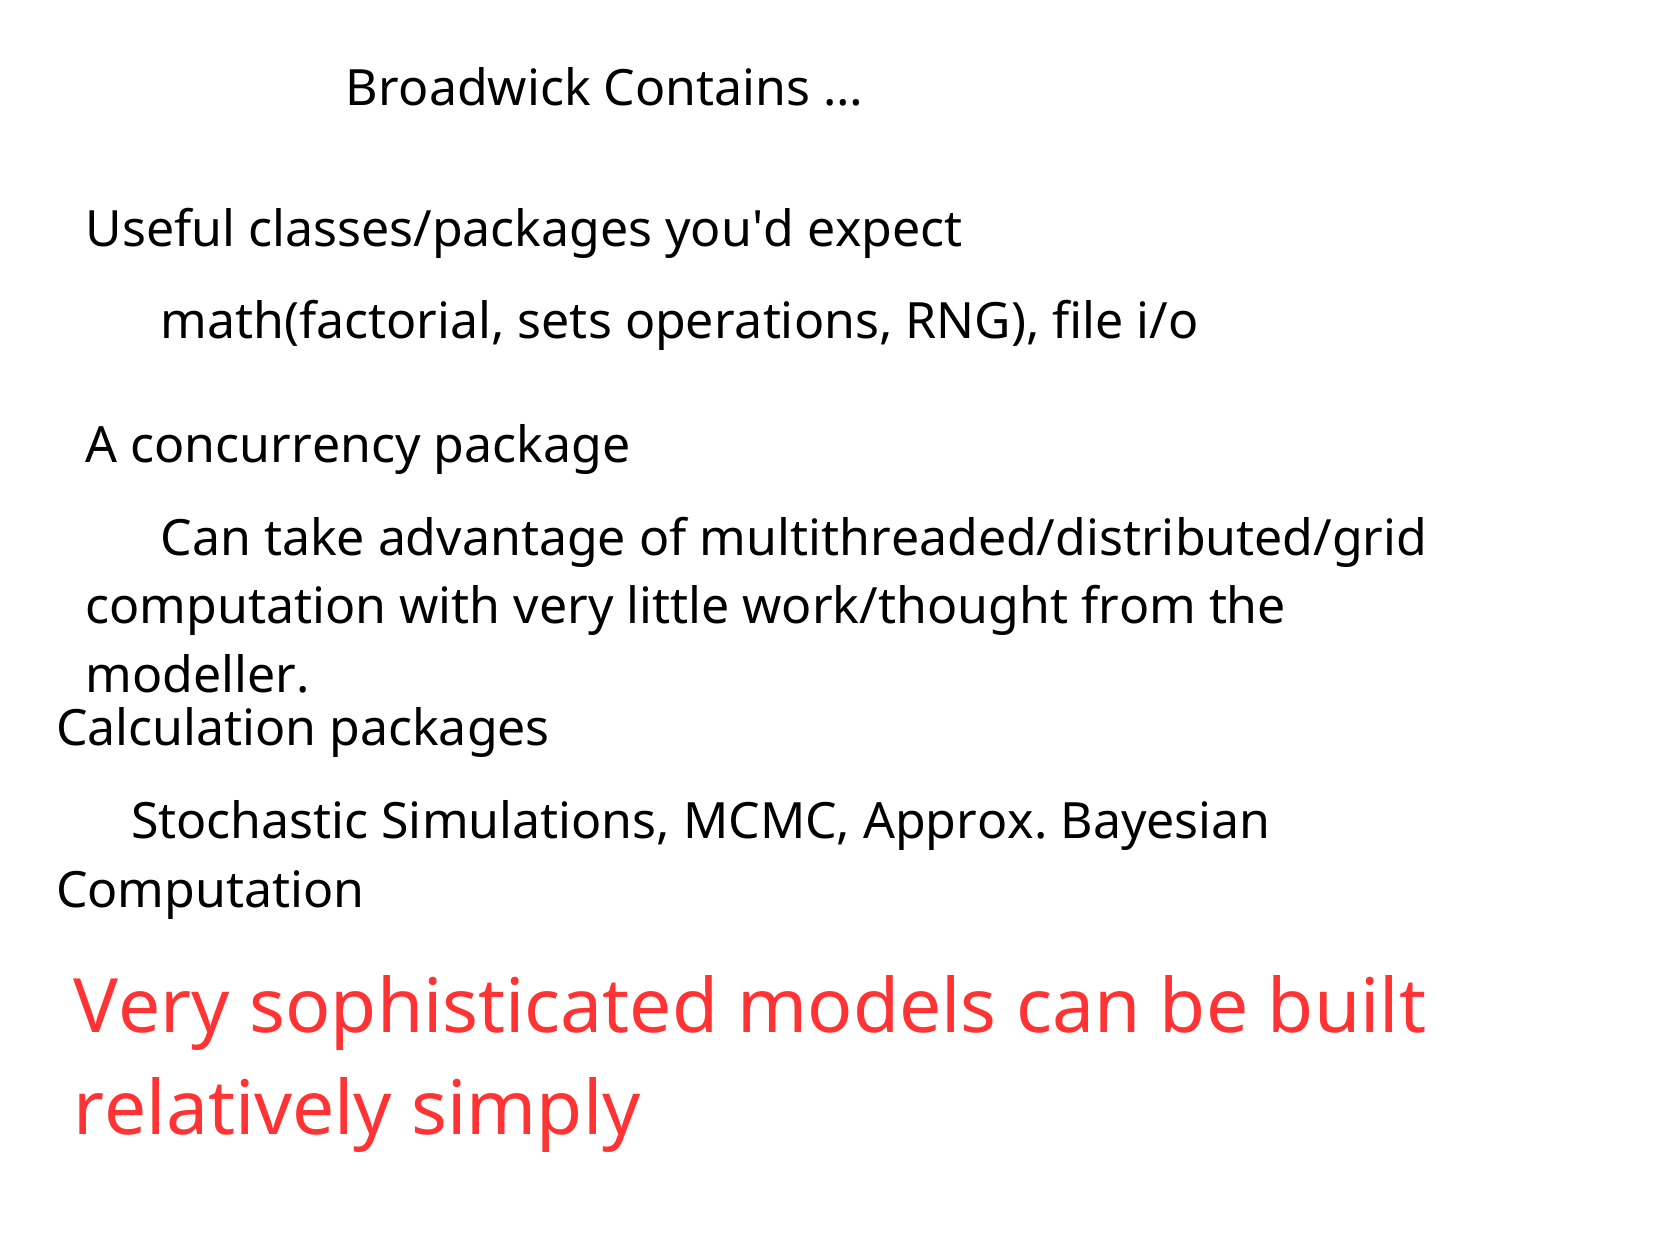

Broadwick Contains …
Useful classes/packages you'd expect
	math(factorial, sets operations, RNG), file i/o
A concurrency package
	Can take advantage of multithreaded/distributed/grid computation with very little work/thought from the modeller.
Calculation packages
	Stochastic Simulations, MCMC, Approx. Bayesian Computation
Very sophisticated models can be built relatively simply